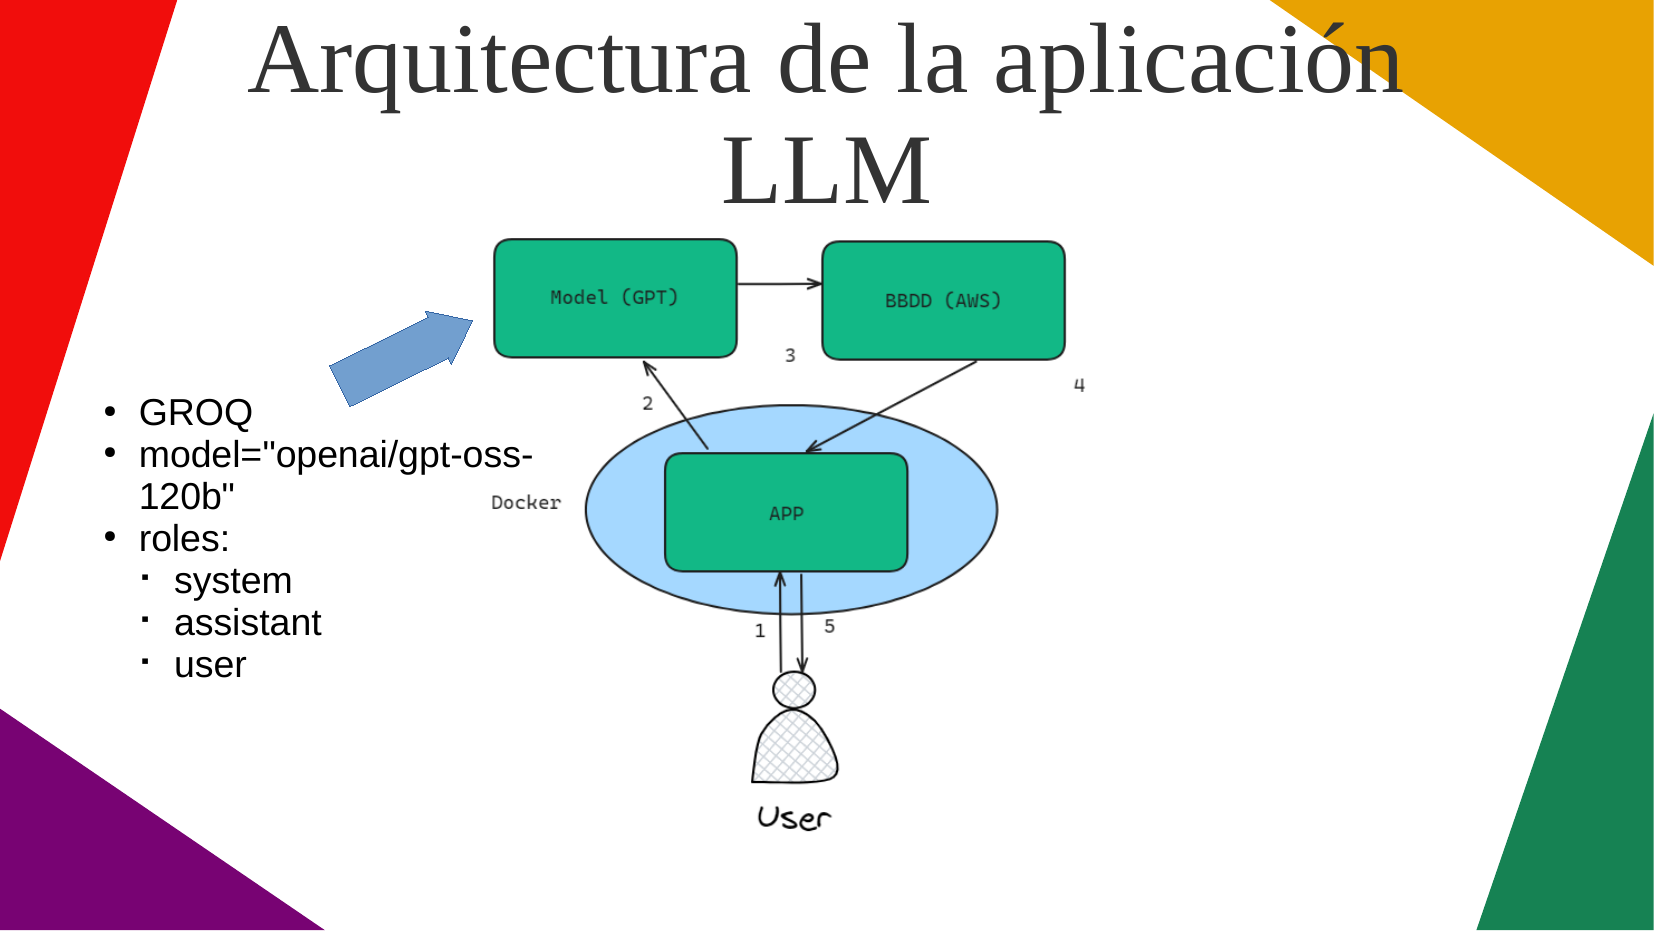

# Arquitectura de la aplicación LLM
GROQ
model="openai/gpt-oss-120b"
roles:
system
assistant
user